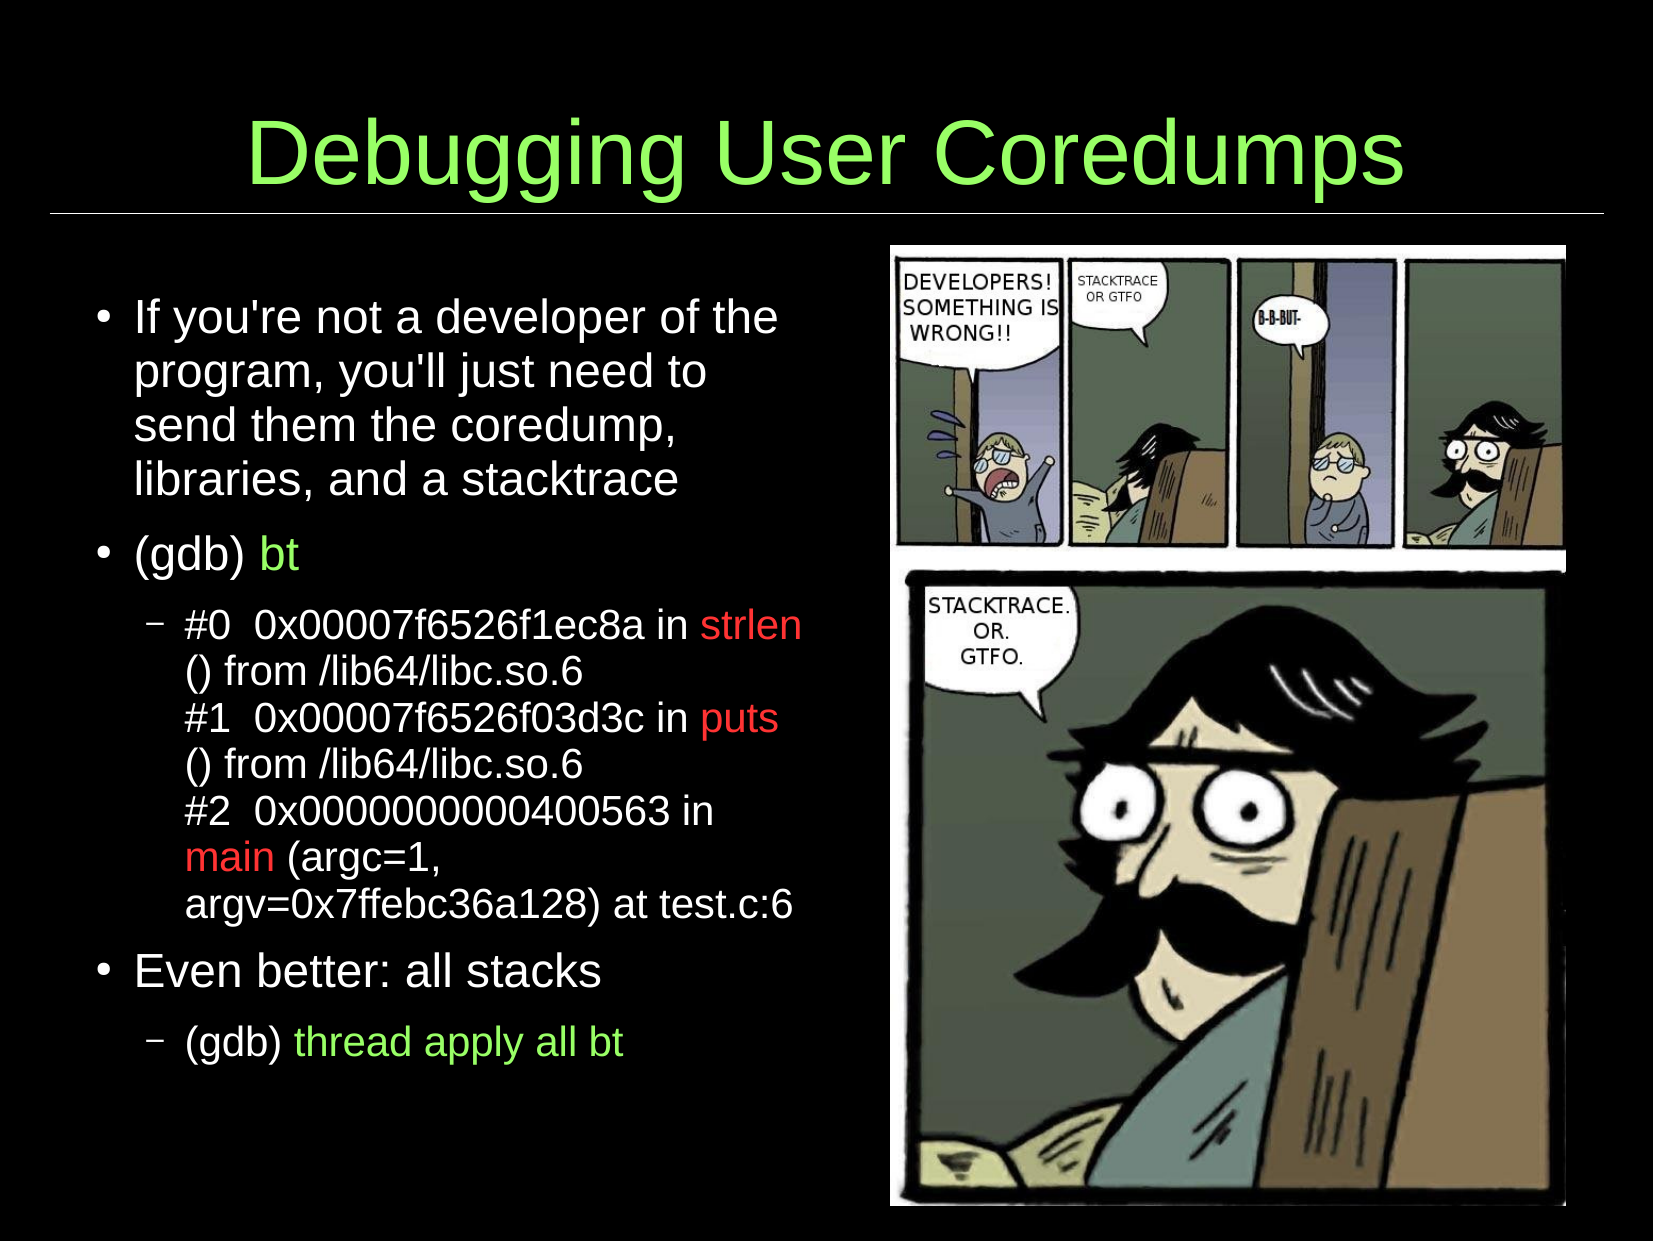

# Debugging User Coredumps
If you're not a developer of the program, you'll just need to send them the coredump, libraries, and a stacktrace
(gdb) bt
#0 0x00007f6526f1ec8a in strlen () from /lib64/libc.so.6
#1 0x00007f6526f03d3c in puts () from /lib64/libc.so.6
#2 0x0000000000400563 in main (argc=1, argv=0x7ffebc36a128) at test.c:6
Even better: all stacks
(gdb) thread apply all bt